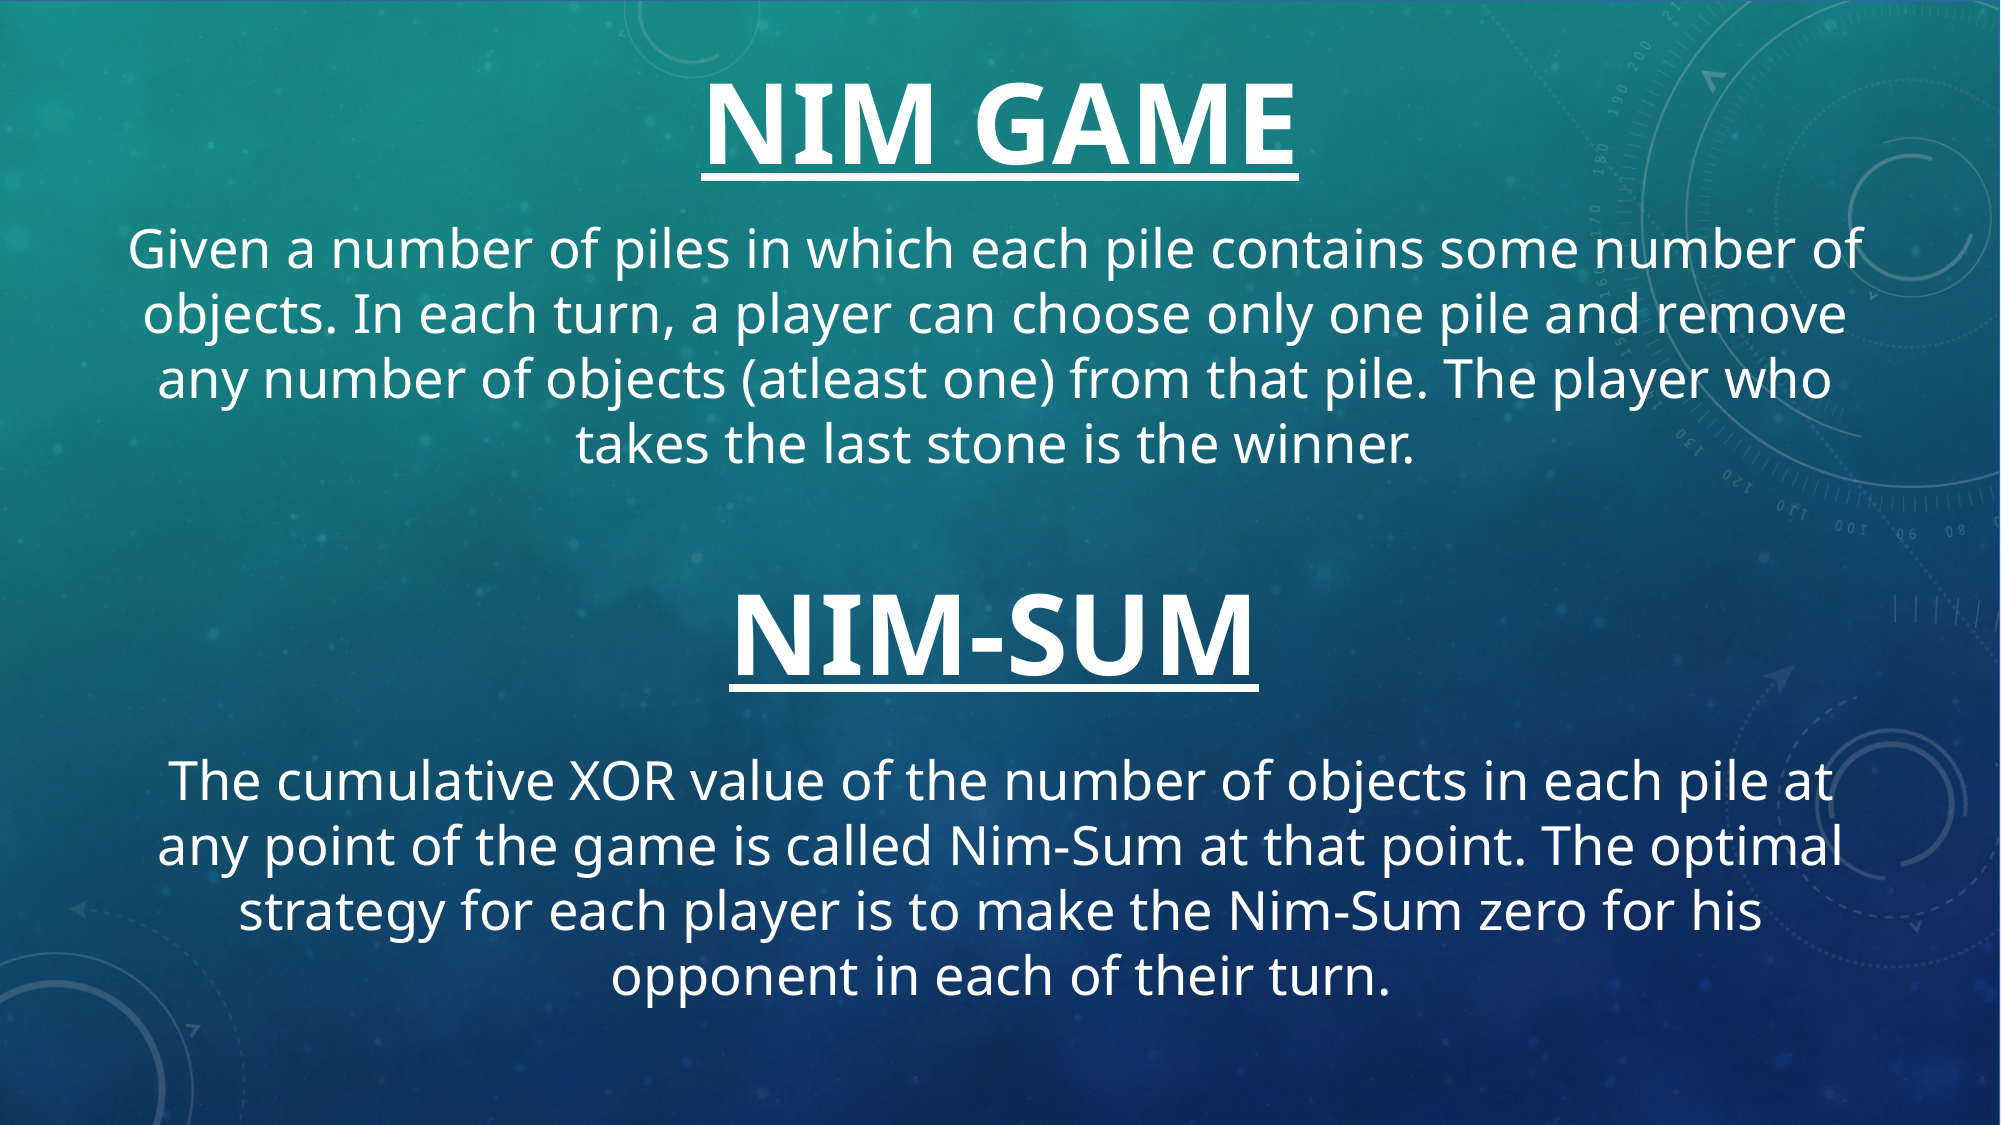

# nim game
Given a number of piles in which each pile contains some number of objects. In each turn, a player can choose only one pile and remove any number of objects (atleast one) from that pile. The player who takes the last stone is the winner.
NIM-SUM
The cumulative XOR value of the number of objects in each pile at any point of the game is called Nim-Sum at that point. The optimal strategy for each player is to make the Nim-Sum zero for his opponent in each of their turn.